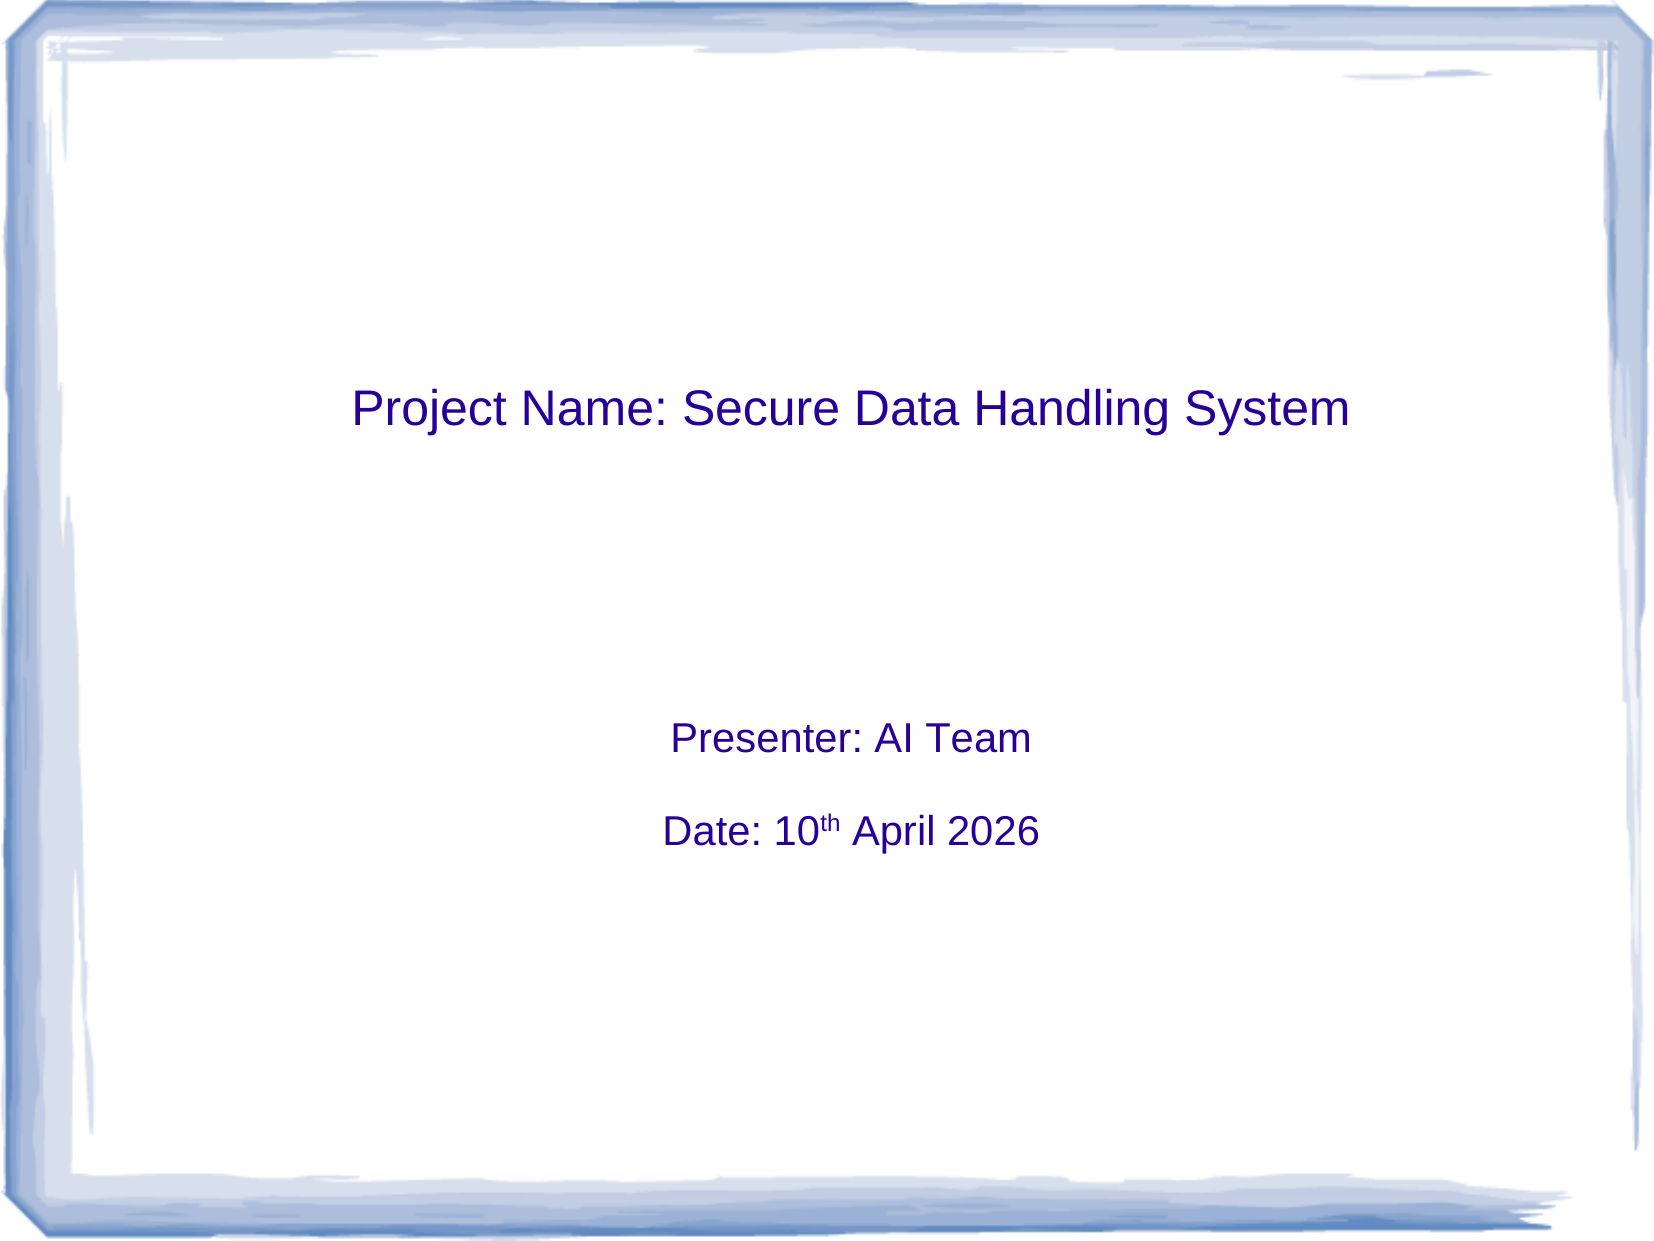

# Project Name: Secure Data Handling System Presenter: AI Team Date: 10th April 2026